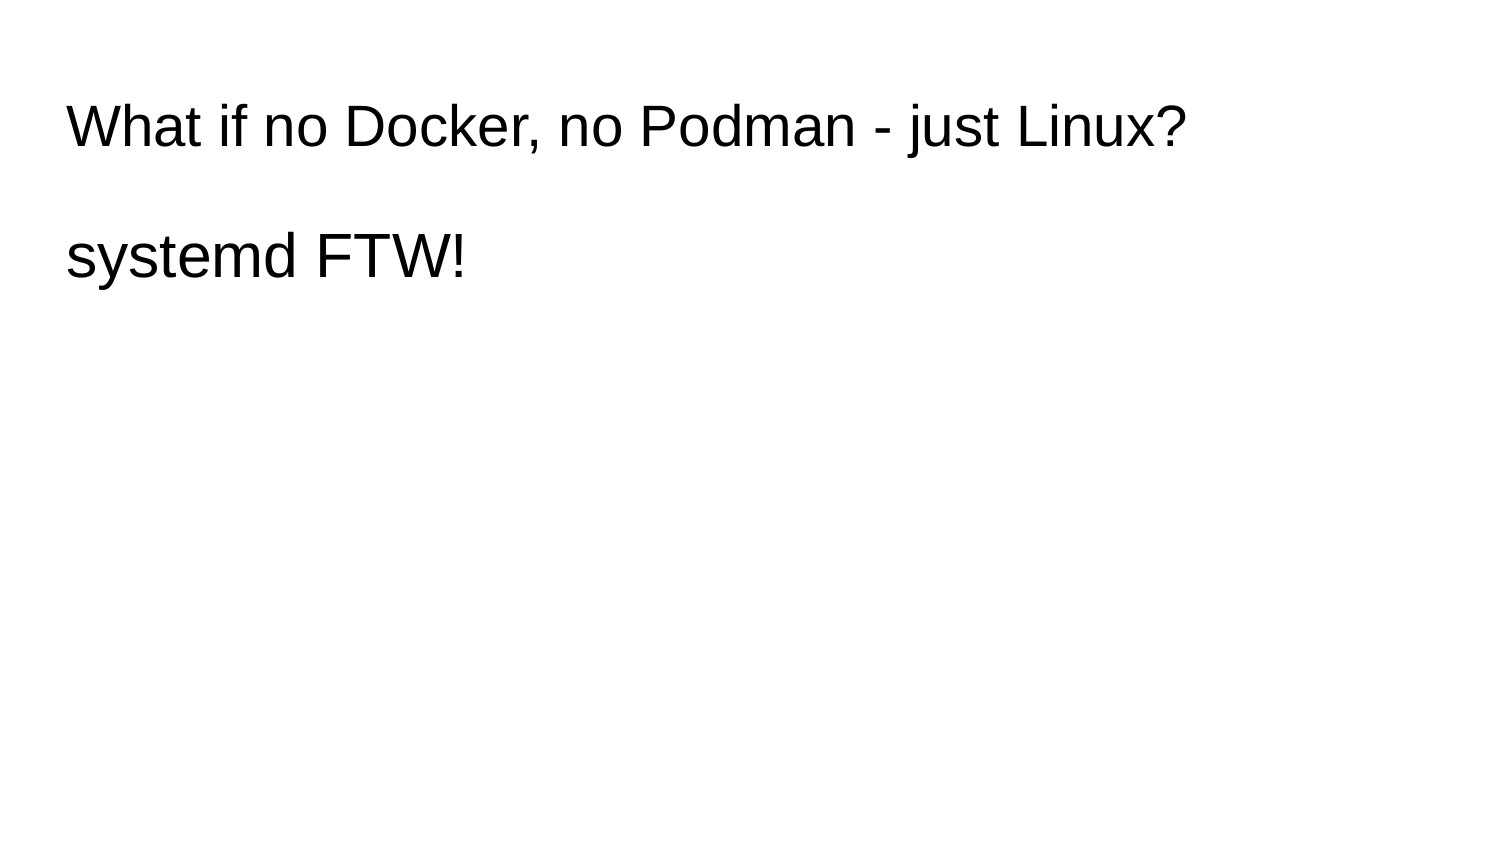

# What if no Docker, no Podman - just Linux?
systemd FTW!